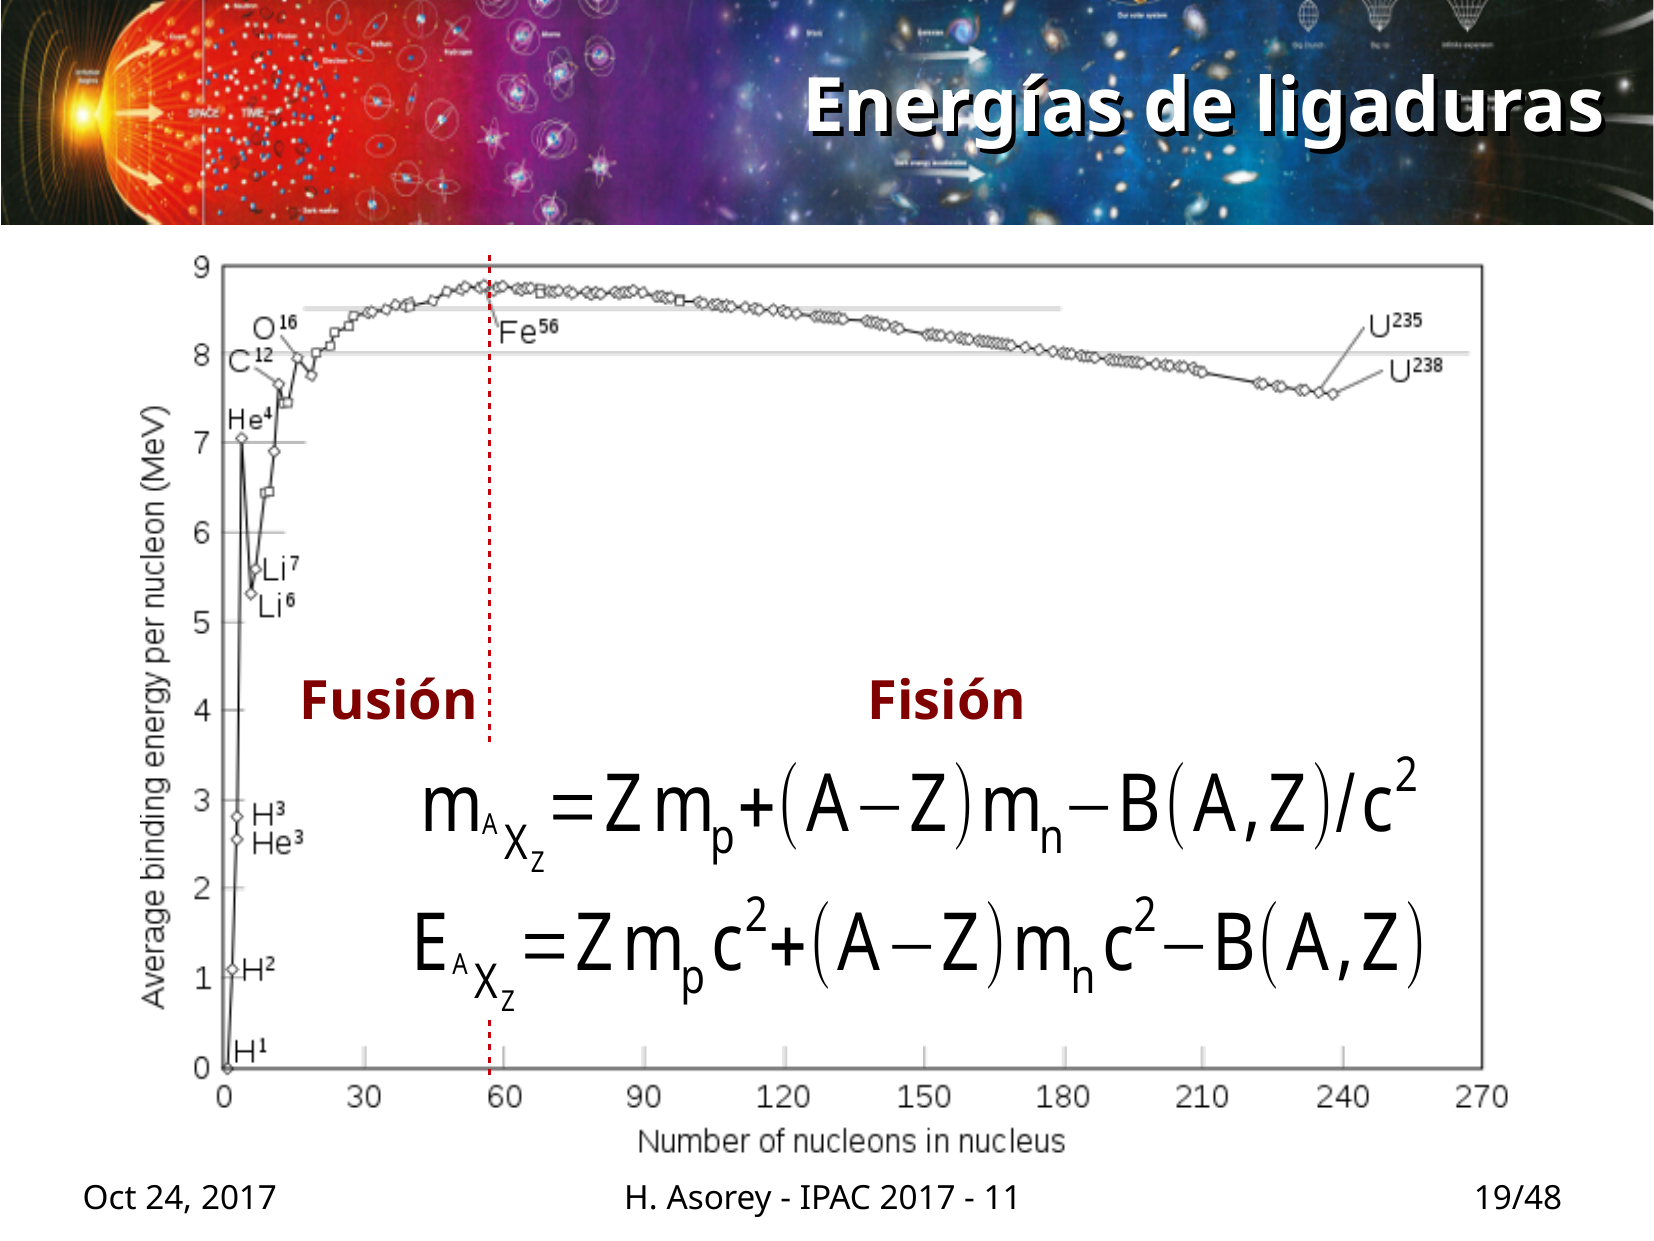

# Energías de ligaduras
Fusión
Fisión
Oct 24, 2017
H. Asorey - IPAC 2017 - 11
19